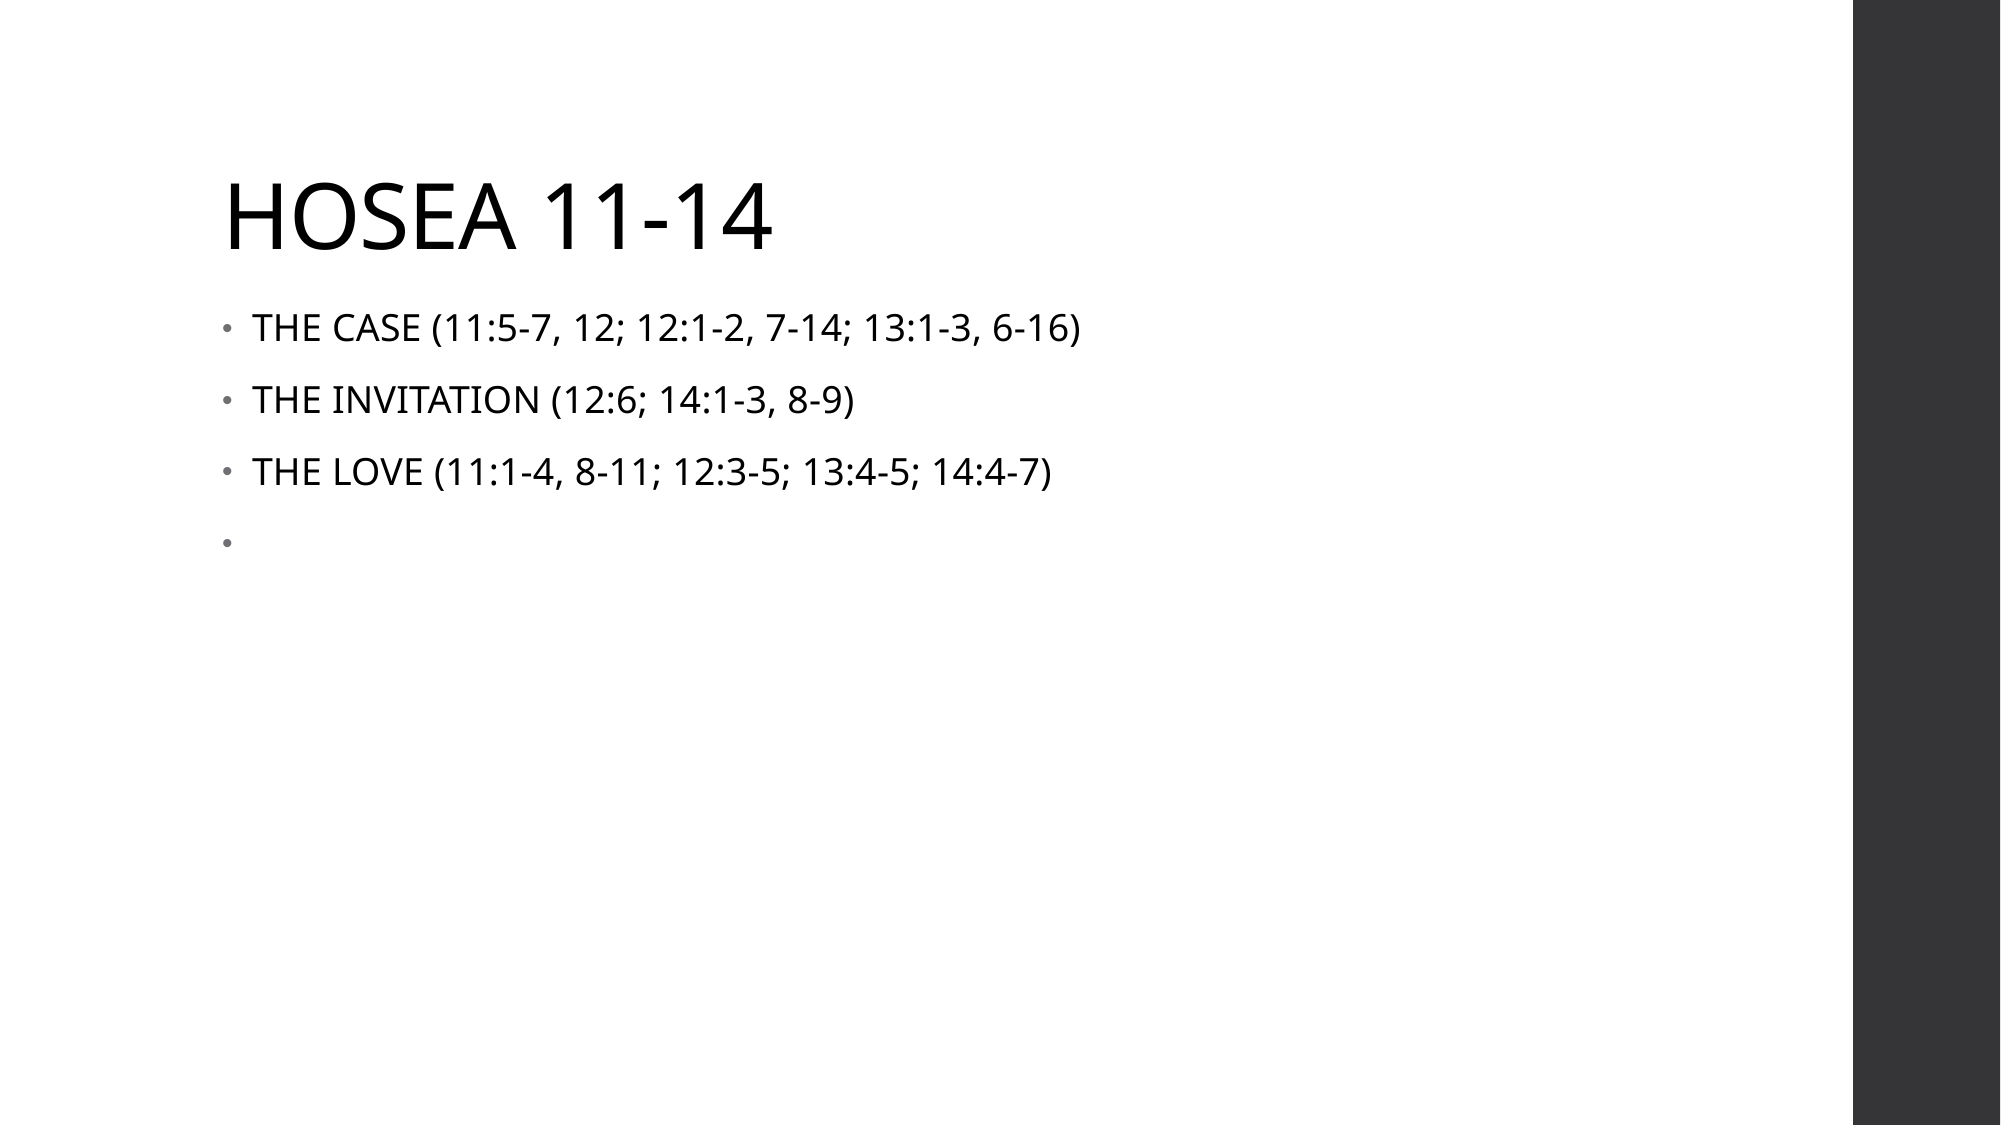

# HOSEA 11-14
THE CASE (11:5-7, 12; 12:1-2, 7-14; 13:1-3, 6-16)
THE INVITATION (12:6; 14:1-3, 8-9)
THE LOVE (11:1-4, 8-11; 12:3-5; 13:4-5; 14:4-7)